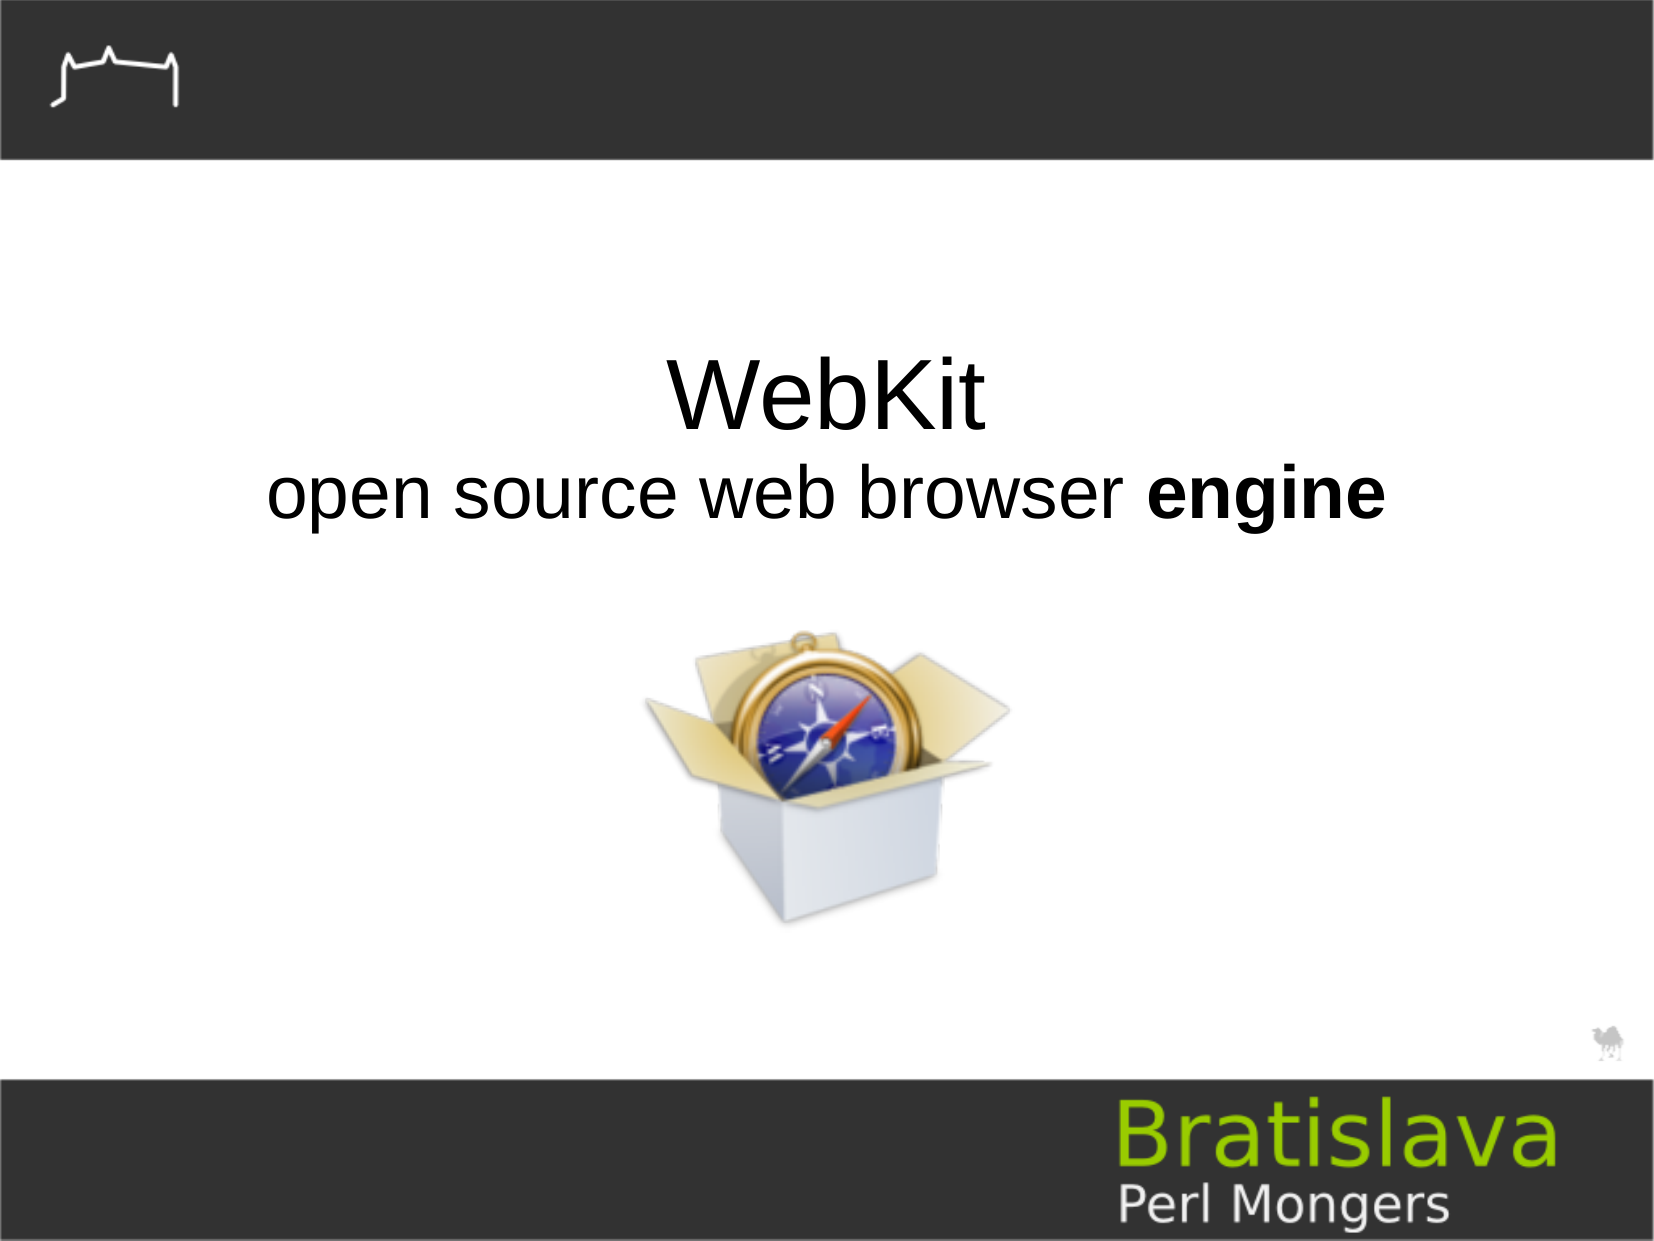

# WebKit
open source web browser engine